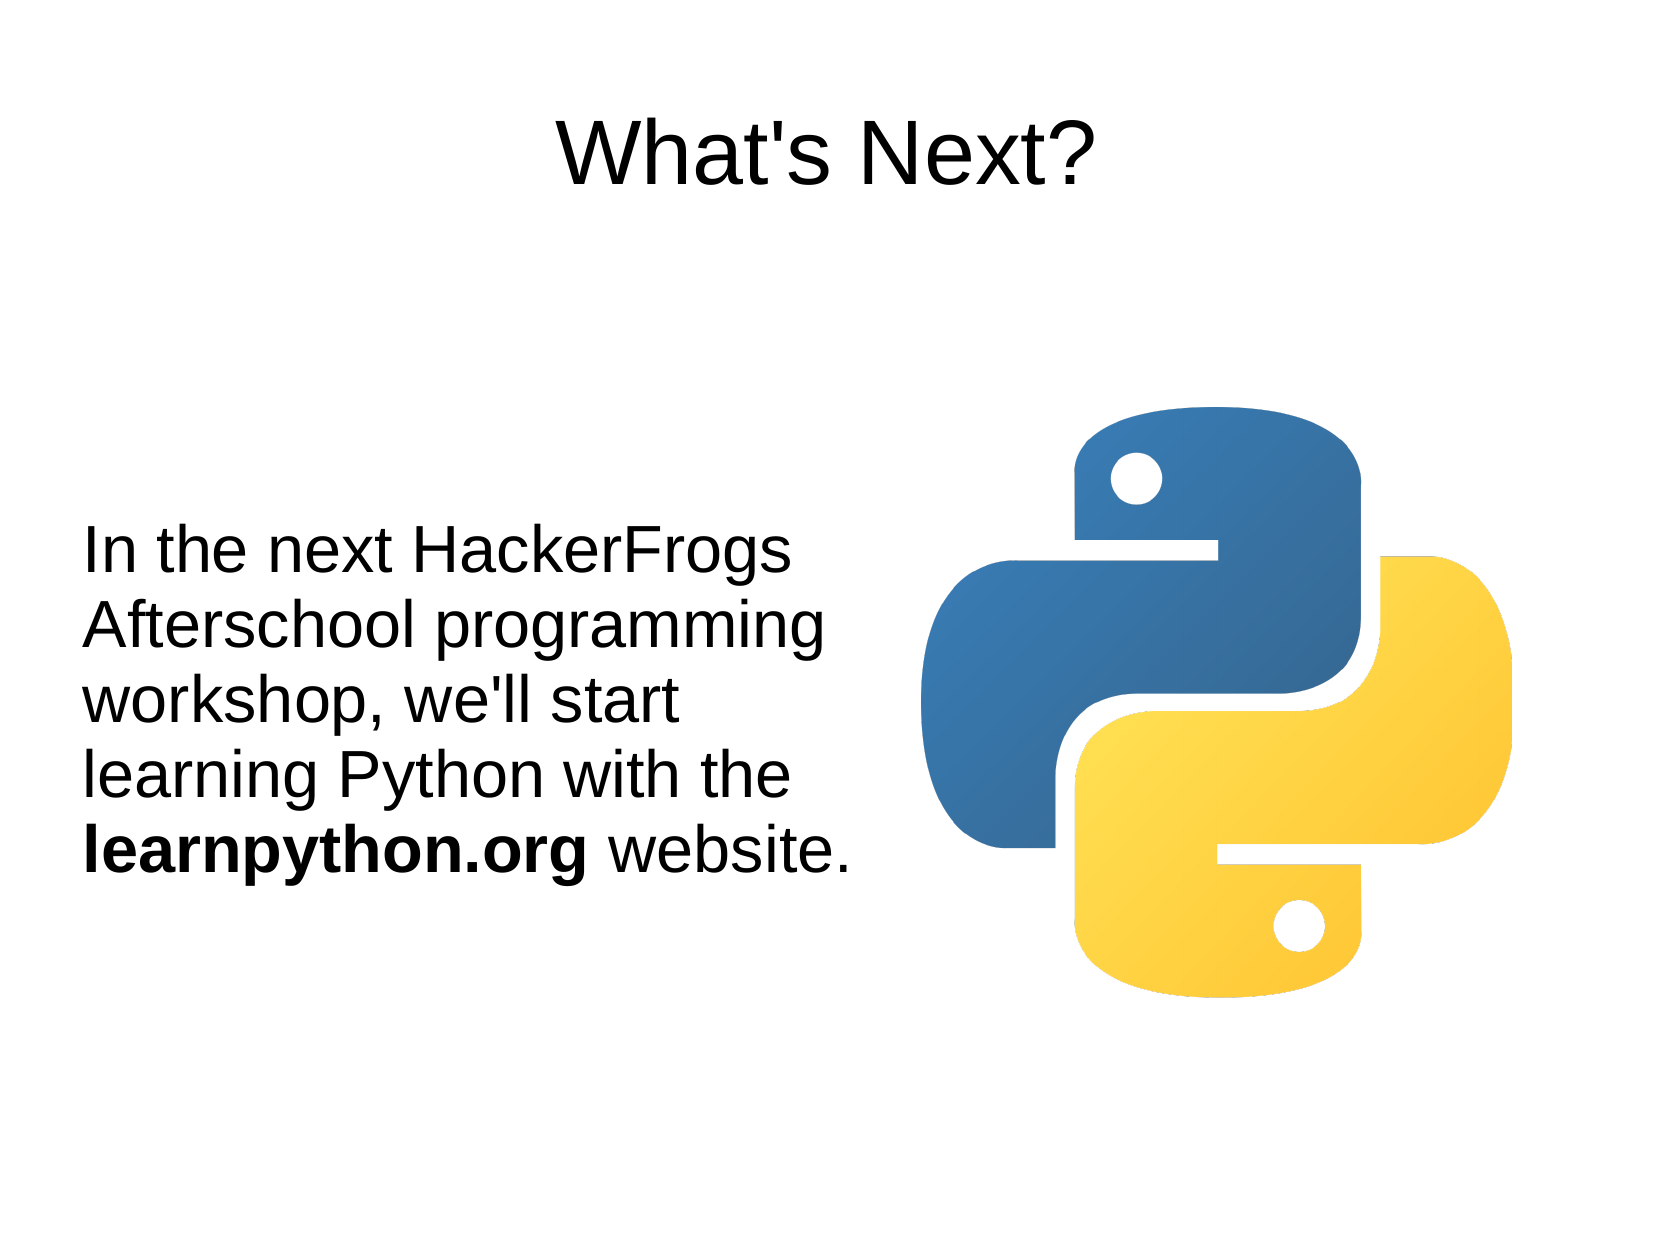

# What's Next?
In the next HackerFrogs
Afterschool programming
workshop, we'll start
learning Python with the
learnpython.org website.